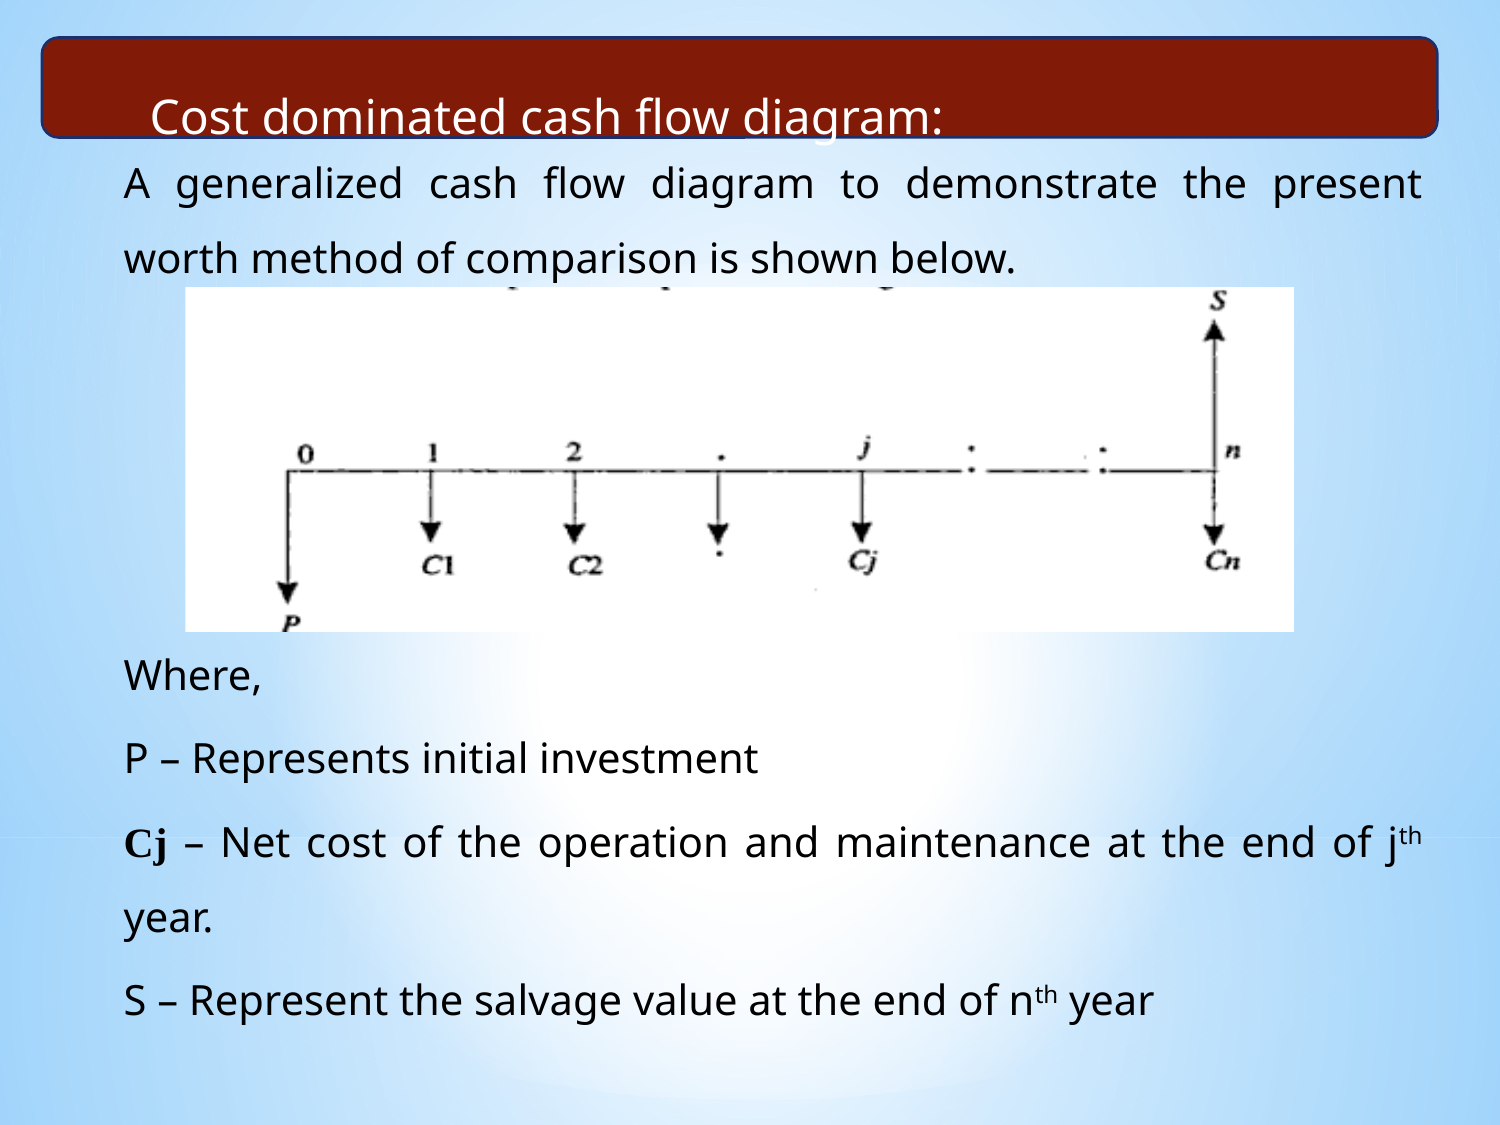

# Cost dominated cash flow diagram:
A generalized cash flow diagram to demonstrate the present worth method of comparison is shown below.
Where,
P – Represents initial investment
Cj – Net cost of the operation and maintenance at the end of jth year.
S – Represent the salvage value at the end of nth year